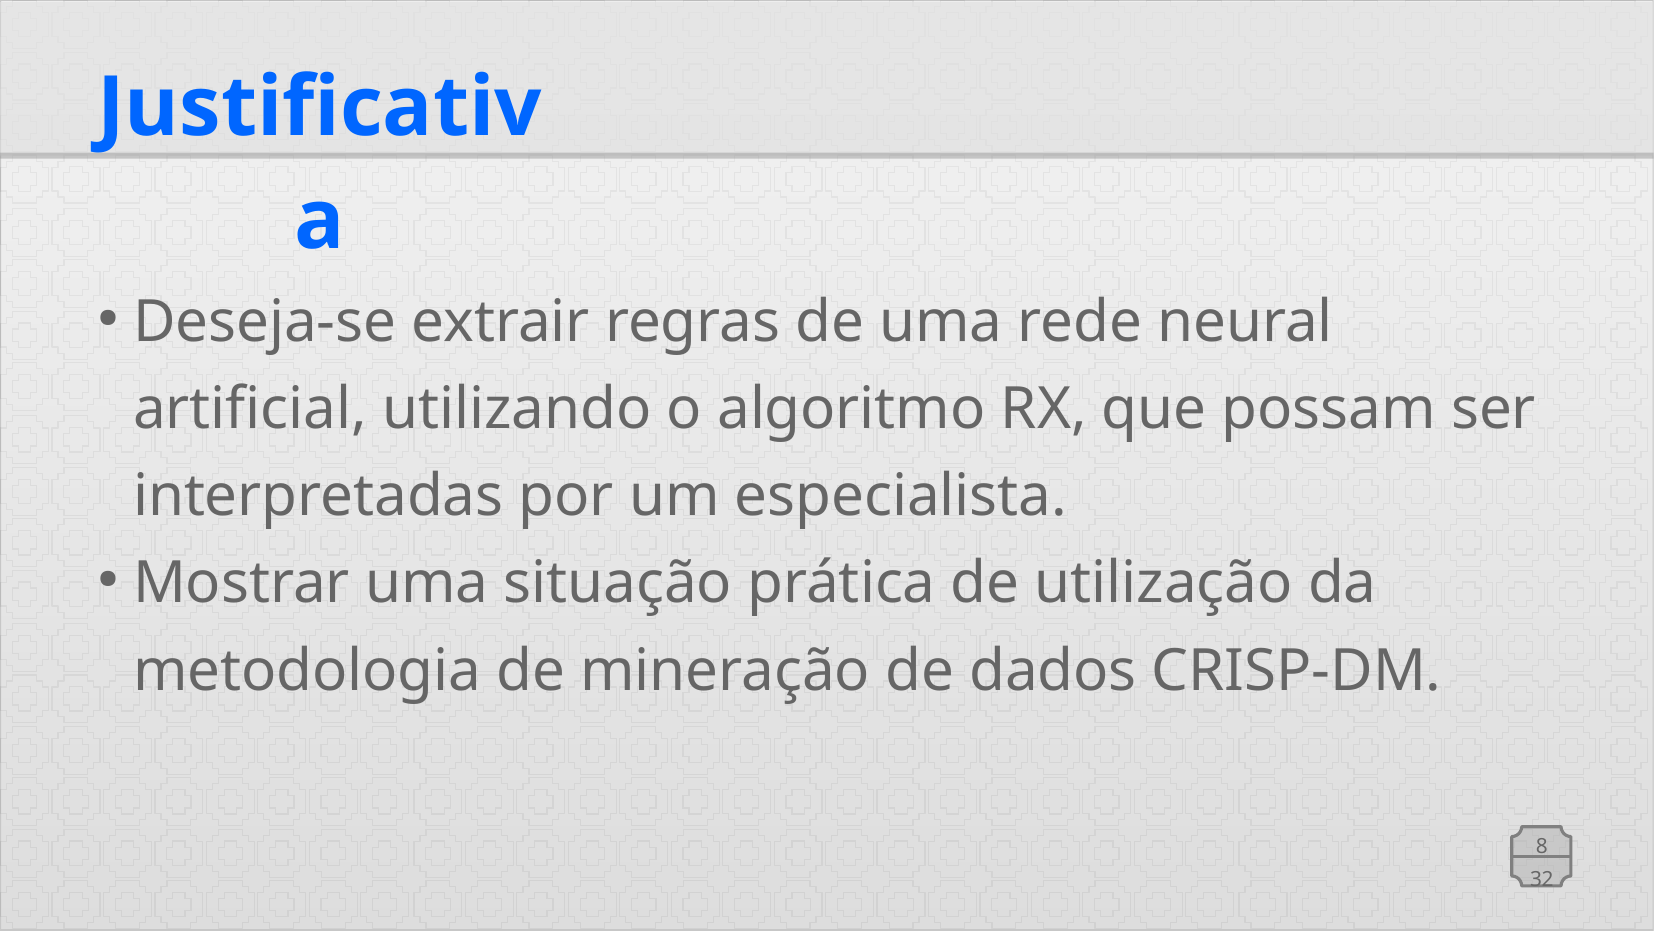

Justificativa
Deseja-se extrair regras de uma rede neural artificial, utilizando o algoritmo RX, que possam ser interpretadas por um especialista.
Mostrar uma situação prática de utilização da metodologia de mineração de dados CRISP-DM.